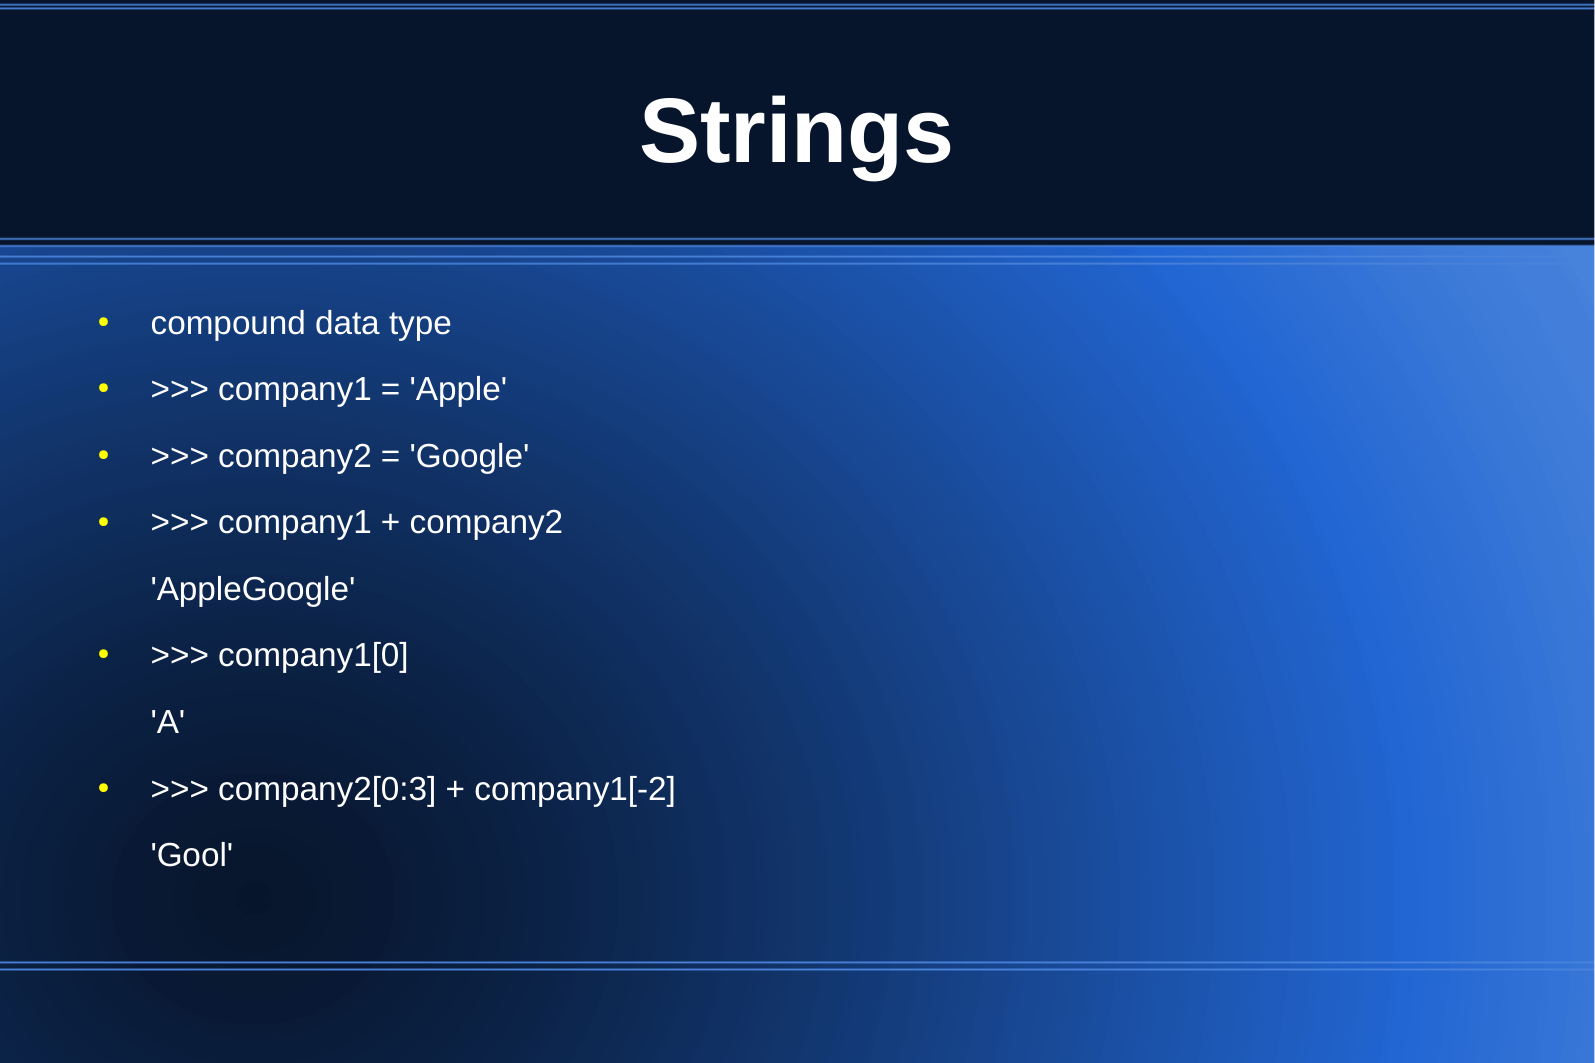

# Strings
compound data type
>>> company1 = 'Apple'
>>> company2 = 'Google'
>>> company1 + company2
'AppleGoogle'
>>> company1[0]
'A'
>>> company2[0:3] + company1[-2]
'Gool'